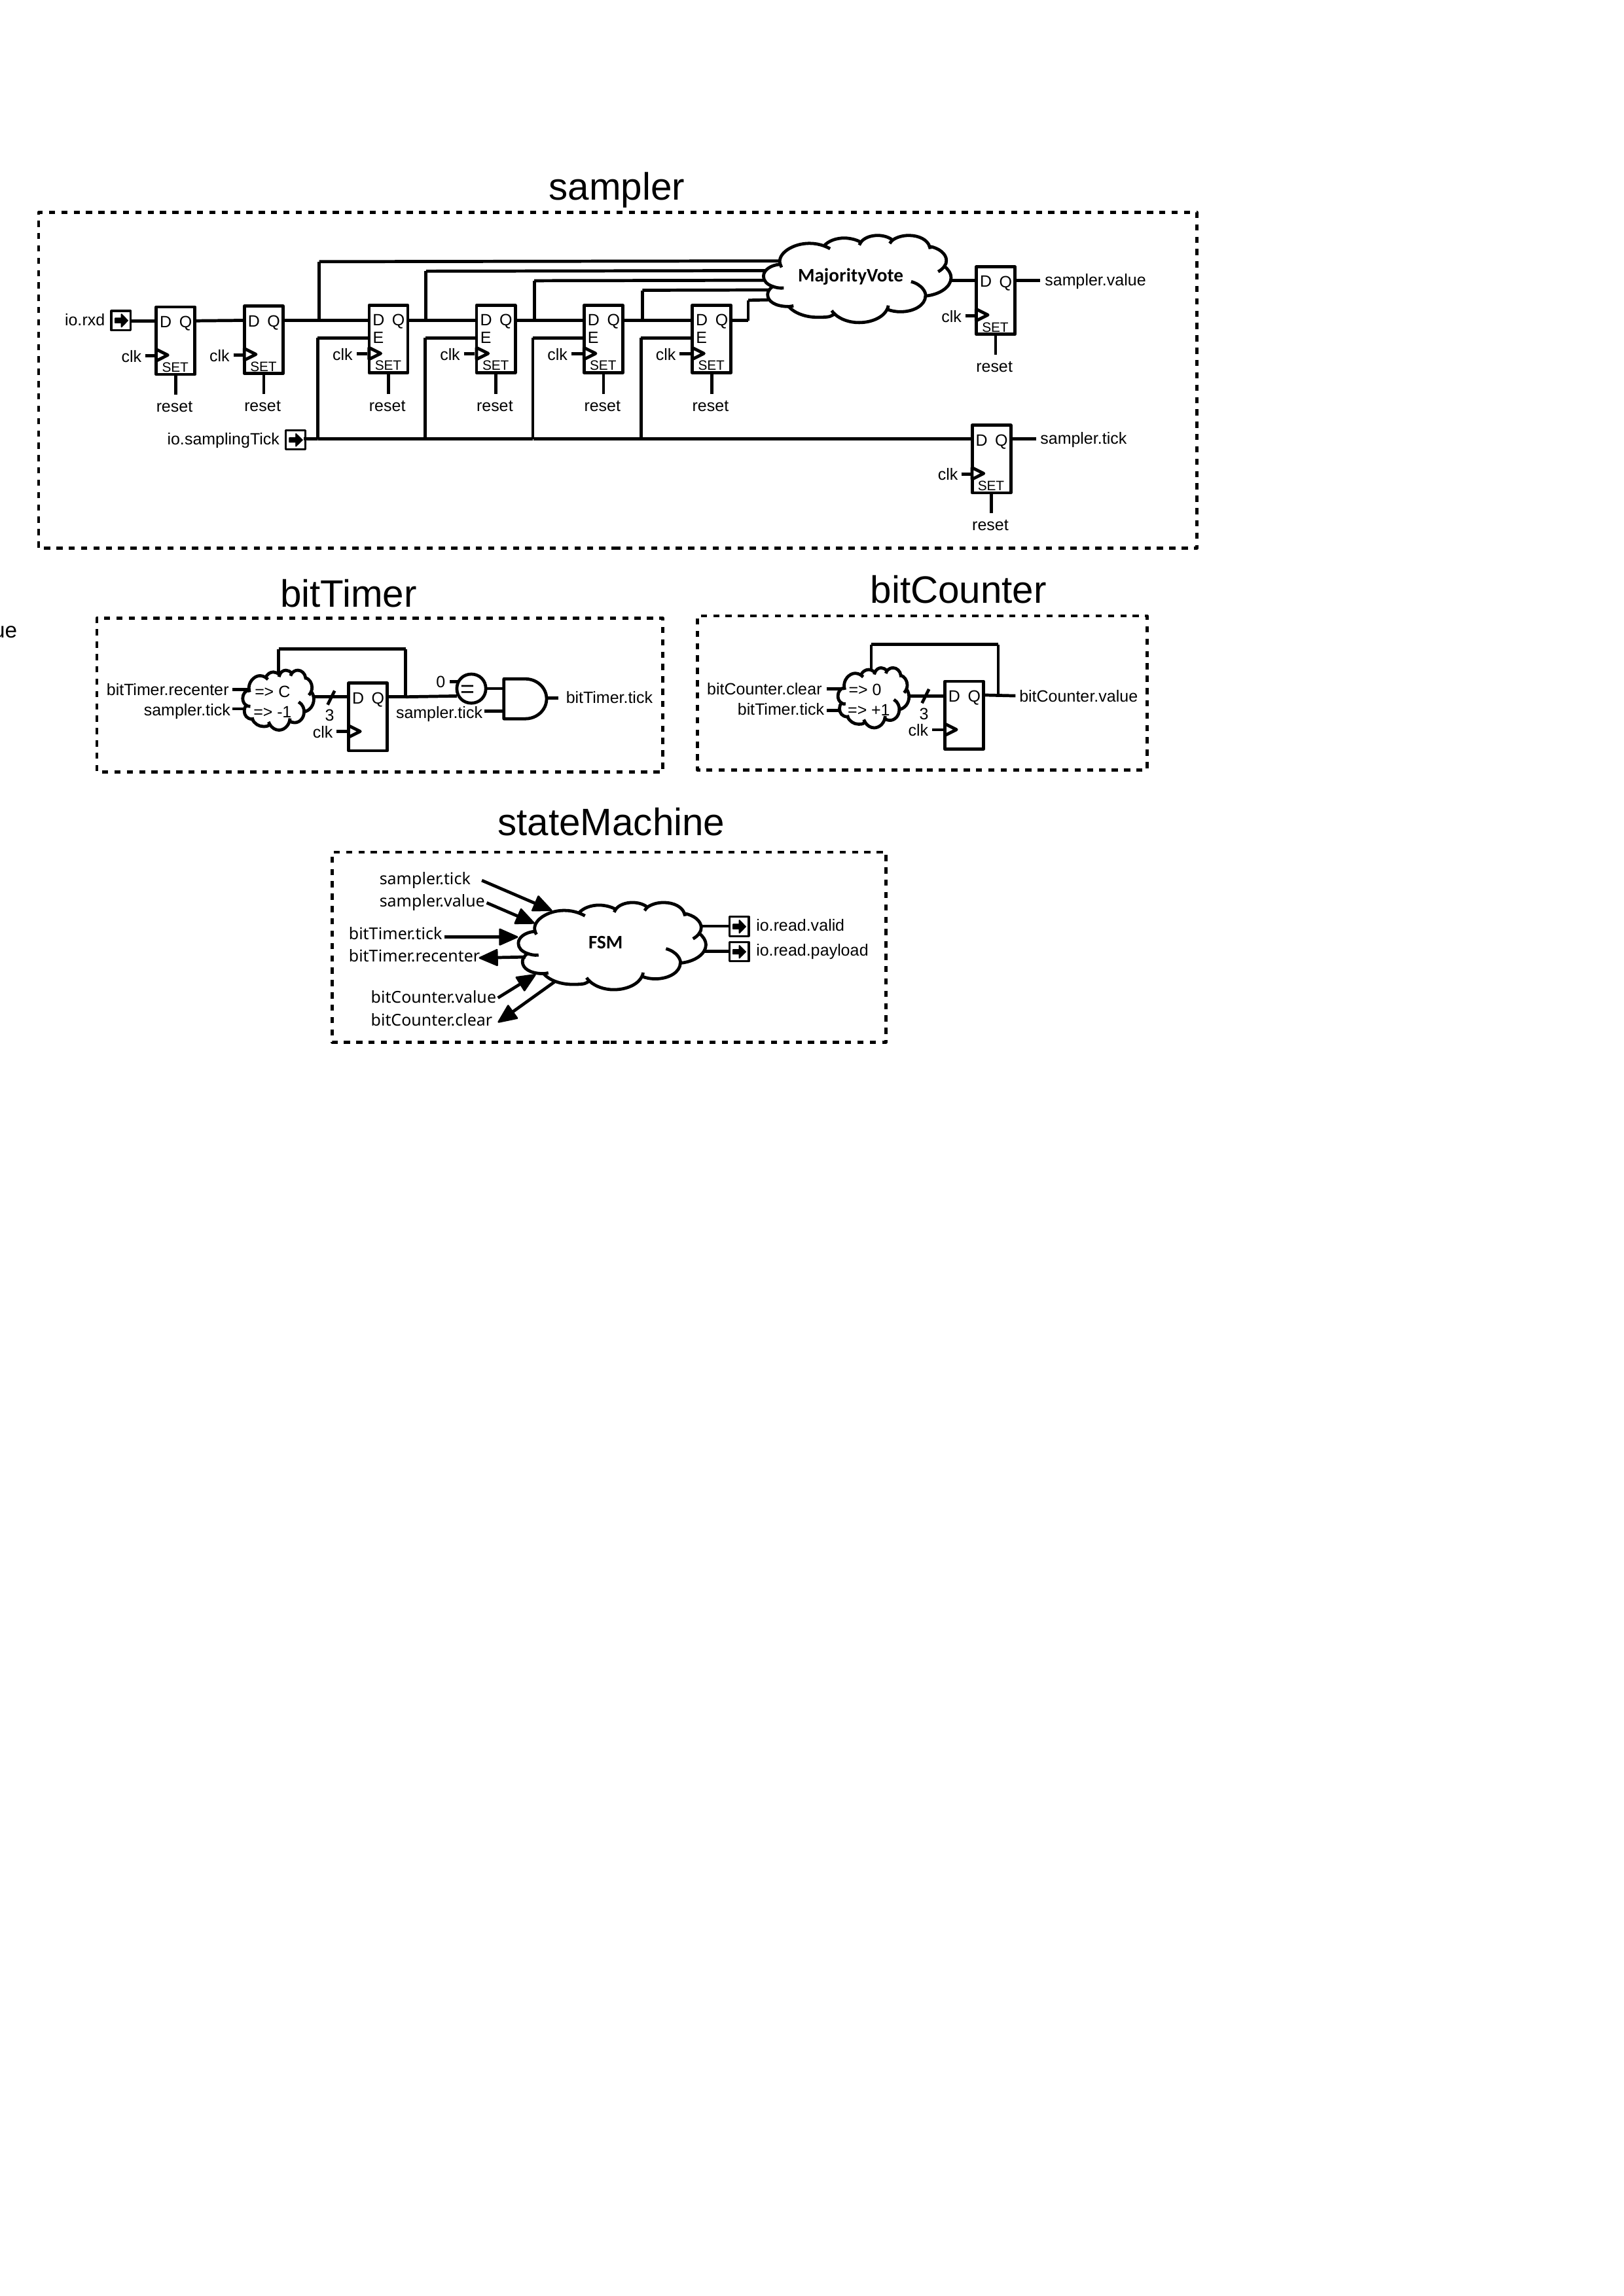

sampler
bitTimer.tick
sampler.tick
bitTimer.tick
bitTimer.tick
MajorityVote
sampler.value
D
Q
SET
2
3
1
clk
D
Q
E
SET
D
Q
E
SET
D
Q
E
SET
D
Q
E
SET
io.rxd
D
Q
SET
D
Q
SET
clk
clk
clk
clk
clk
clk
reset
bitTimer.recenter
reset
reset
reset
reset
reset
reset
sampler.tick
io.samplingTick
D
Q
SET
clk
reset
IDLE
bitCounter
bitTimer
 sampler.tick &&
! sampler.value
bitTimer.recenter := True
START
0
=
bitCounter.clear
bitTimer.recenter
=> 0
=> C
D
Q
bitCounter.value
D
Q
bitTimer.tick
bitTimer.tick
sampler.tick
=> +1
=> -1
sampler.tick
3
3
clk
clk
bitCounter.clear := True
 bitTimer.tick
DATA
 bitTimer.tick &&
 bitCounter.value != 7
stateMachine
sampler.tick
sampler.value
 bitTimer.tick &&
 bitCounter.value == 7
FSM
io.read.valid
bitTimer.tick
bitTimer.recenter
STOP
io.read.payload
bitCounter.value
bitCounter.clear
 bitTimer.tick